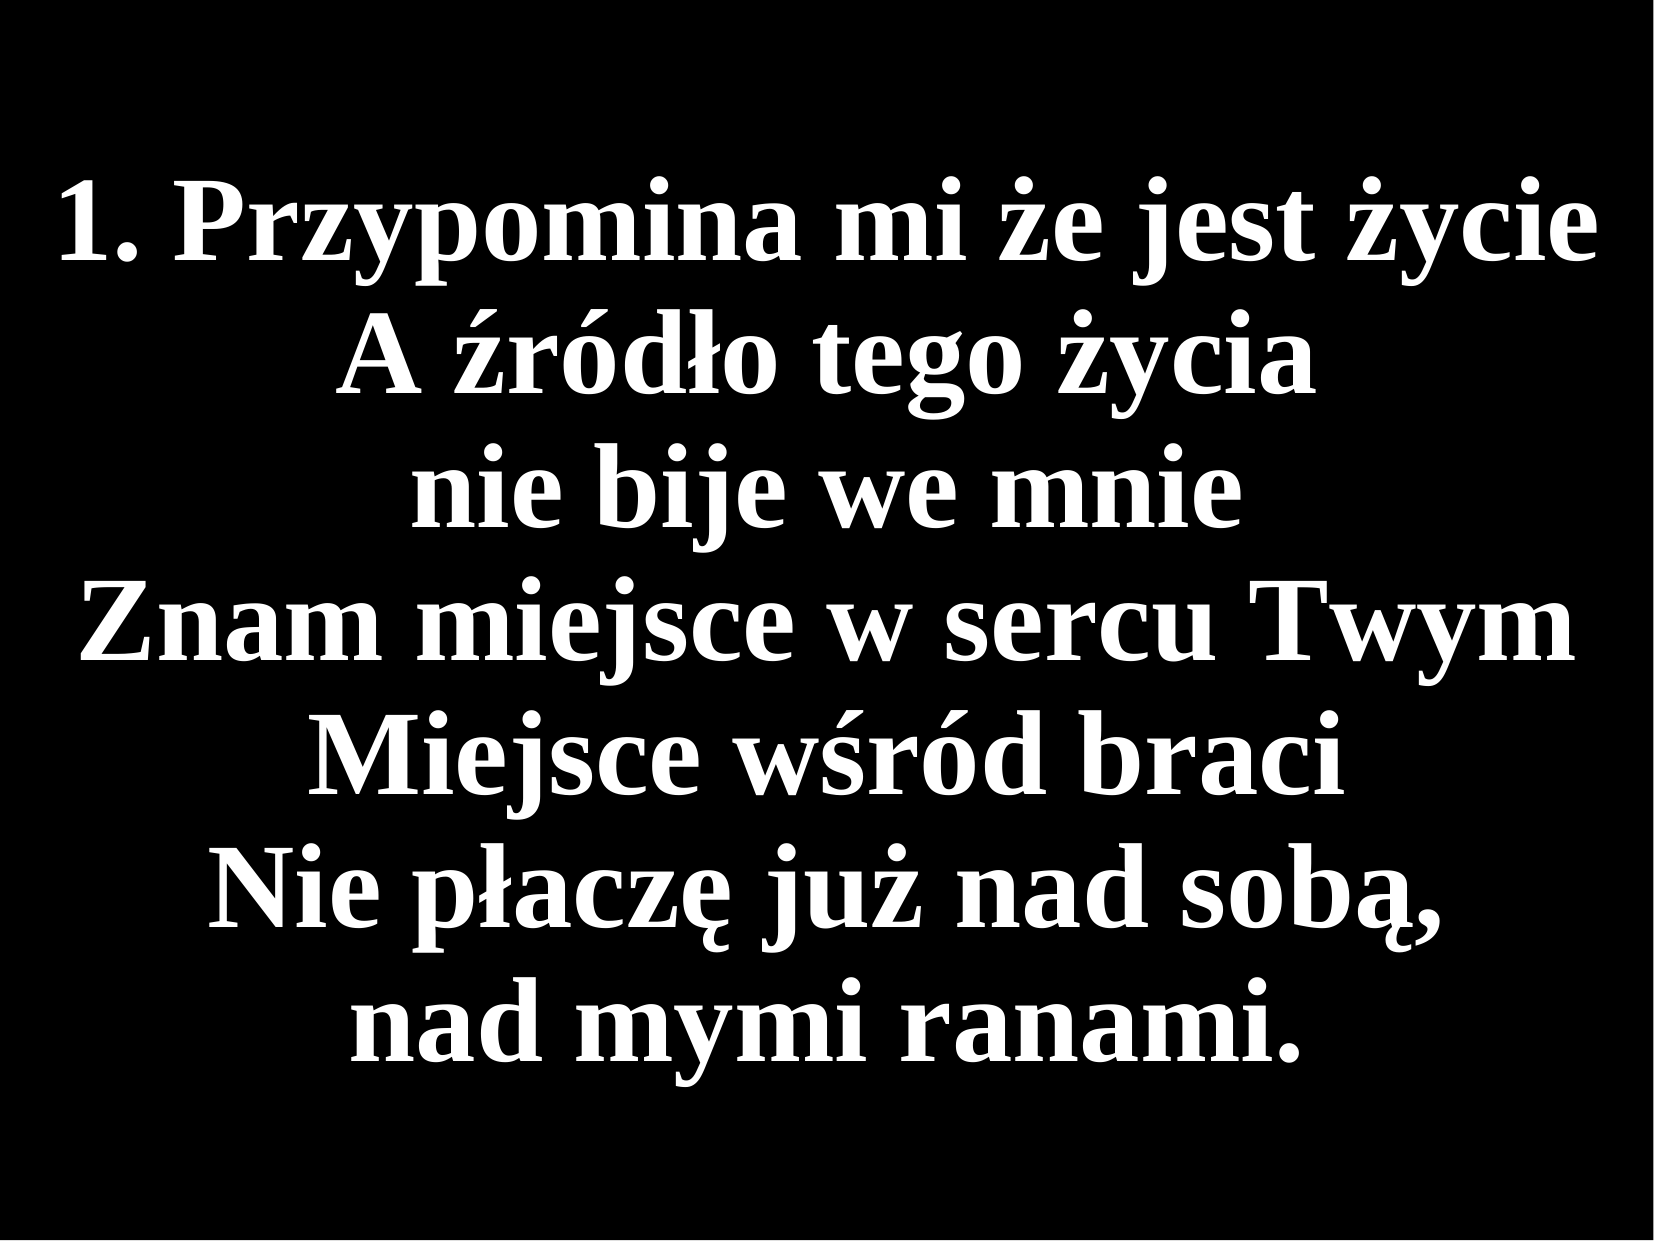

# 1. Przypomina mi że jest życie A źródło tego życia nie bije we mnie Znam miejsce w sercu Twym Miejsce wśród braci Nie płaczę już nad sobą, nad mymi ranami.